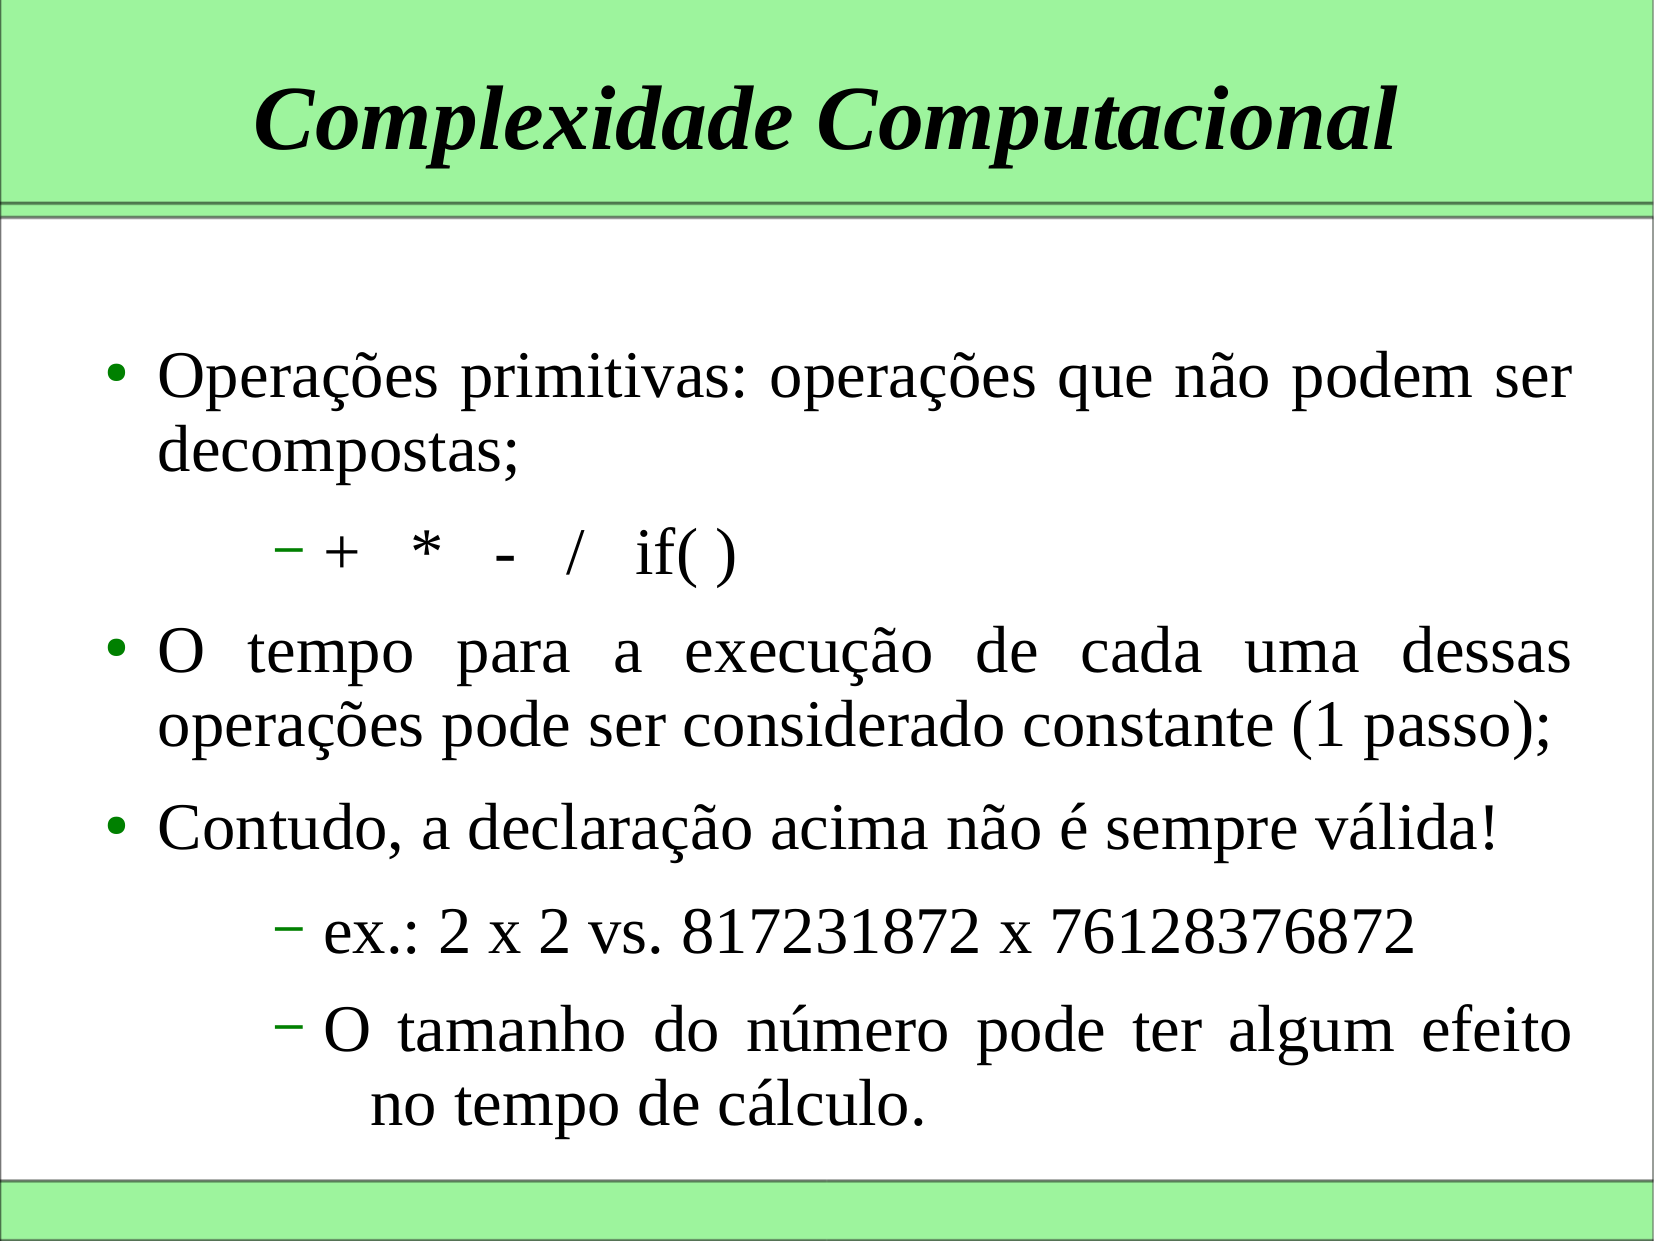

# Complexidade Computacional
Operações primitivas: operações que não podem ser decompostas;
+ * - / if( )
O tempo para a execução de cada uma dessas operações pode ser considerado constante (1 passo);
Contudo, a declaração acima não é sempre válida!
ex.: 2 x 2 vs. 817231872 x 76128376872
O tamanho do número pode ter algum efeito no tempo de cálculo.